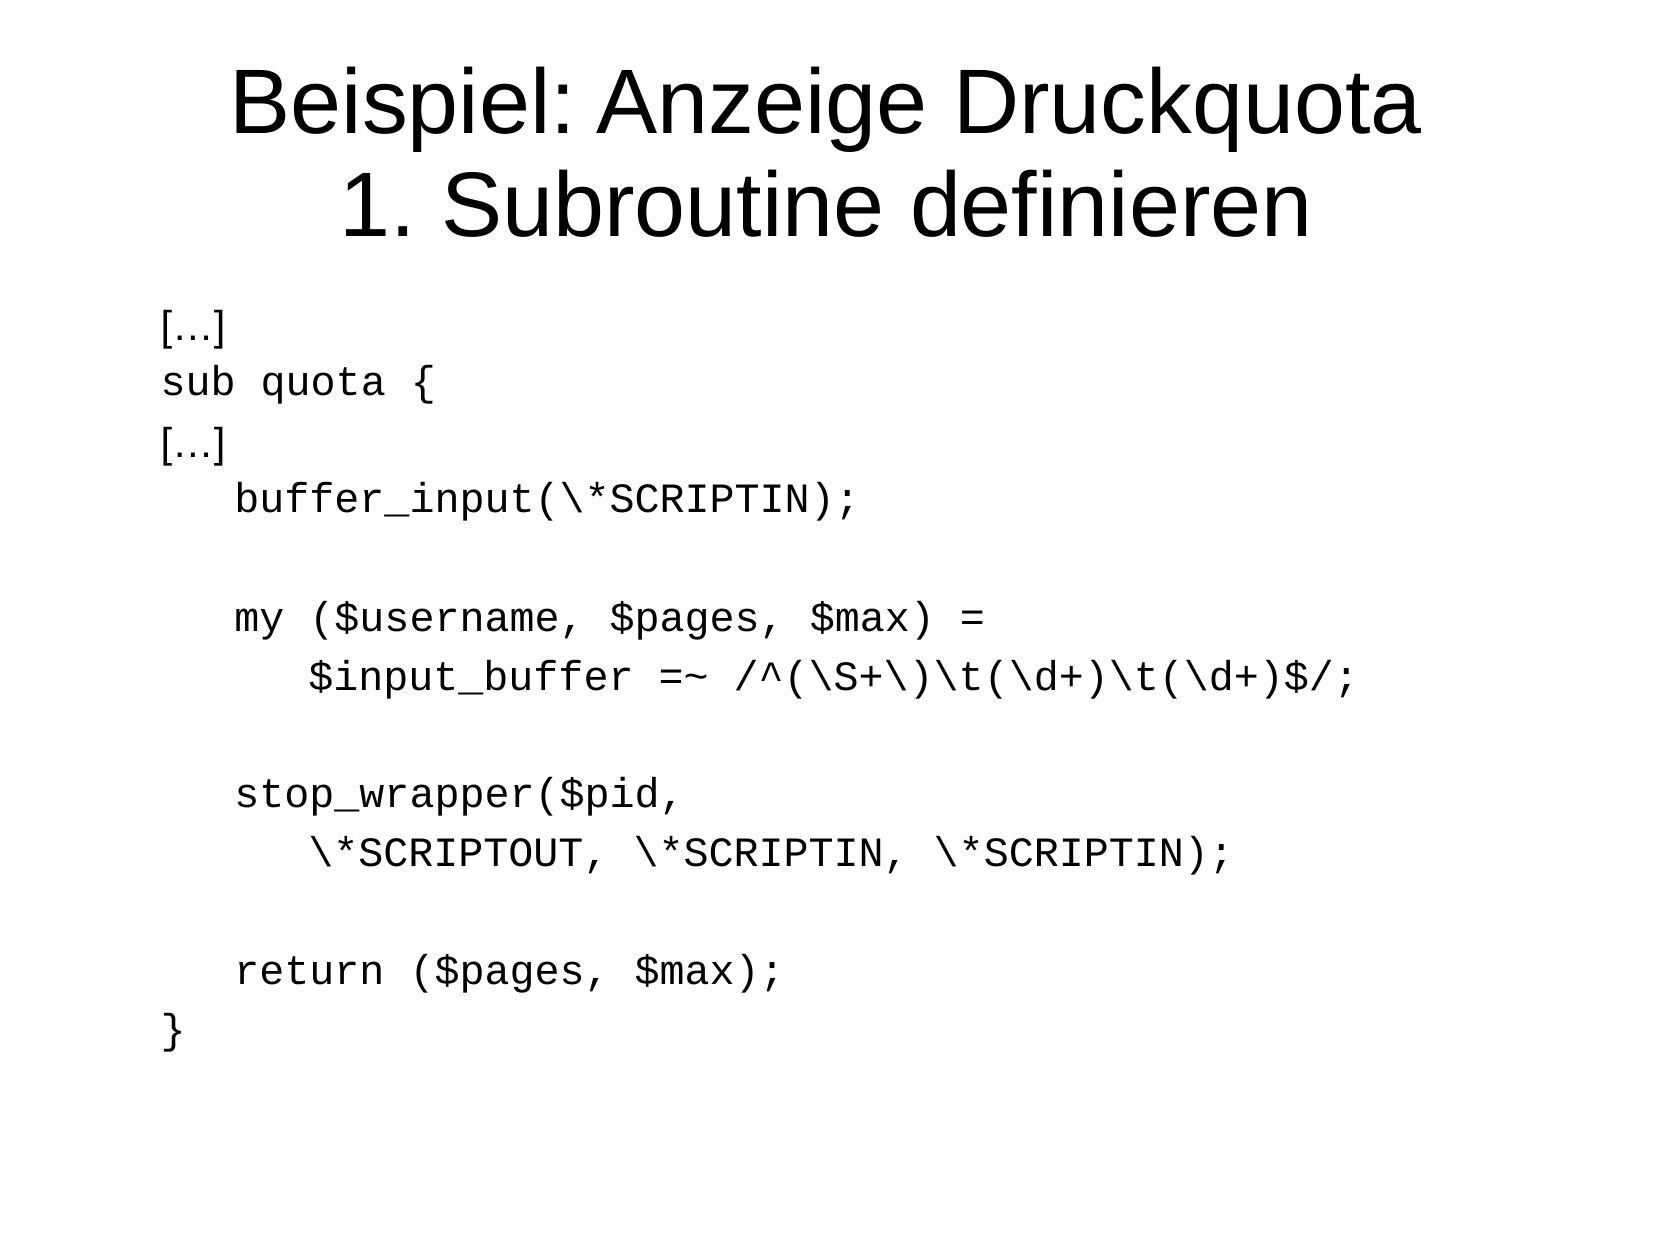

# Beispiel: Anzeige Druckquota 1. Subroutine definieren
[…]
sub quota {
[…]
	buffer_input(\*SCRIPTIN);
	my ($username, $pages, $max) =
		$input_buffer =~ /^(\S+\)\t(\d+)\t(\d+)$/;
	stop_wrapper($pid,
		\*SCRIPTOUT, \*SCRIPTIN, \*SCRIPTIN);
	return ($pages, $max);
}